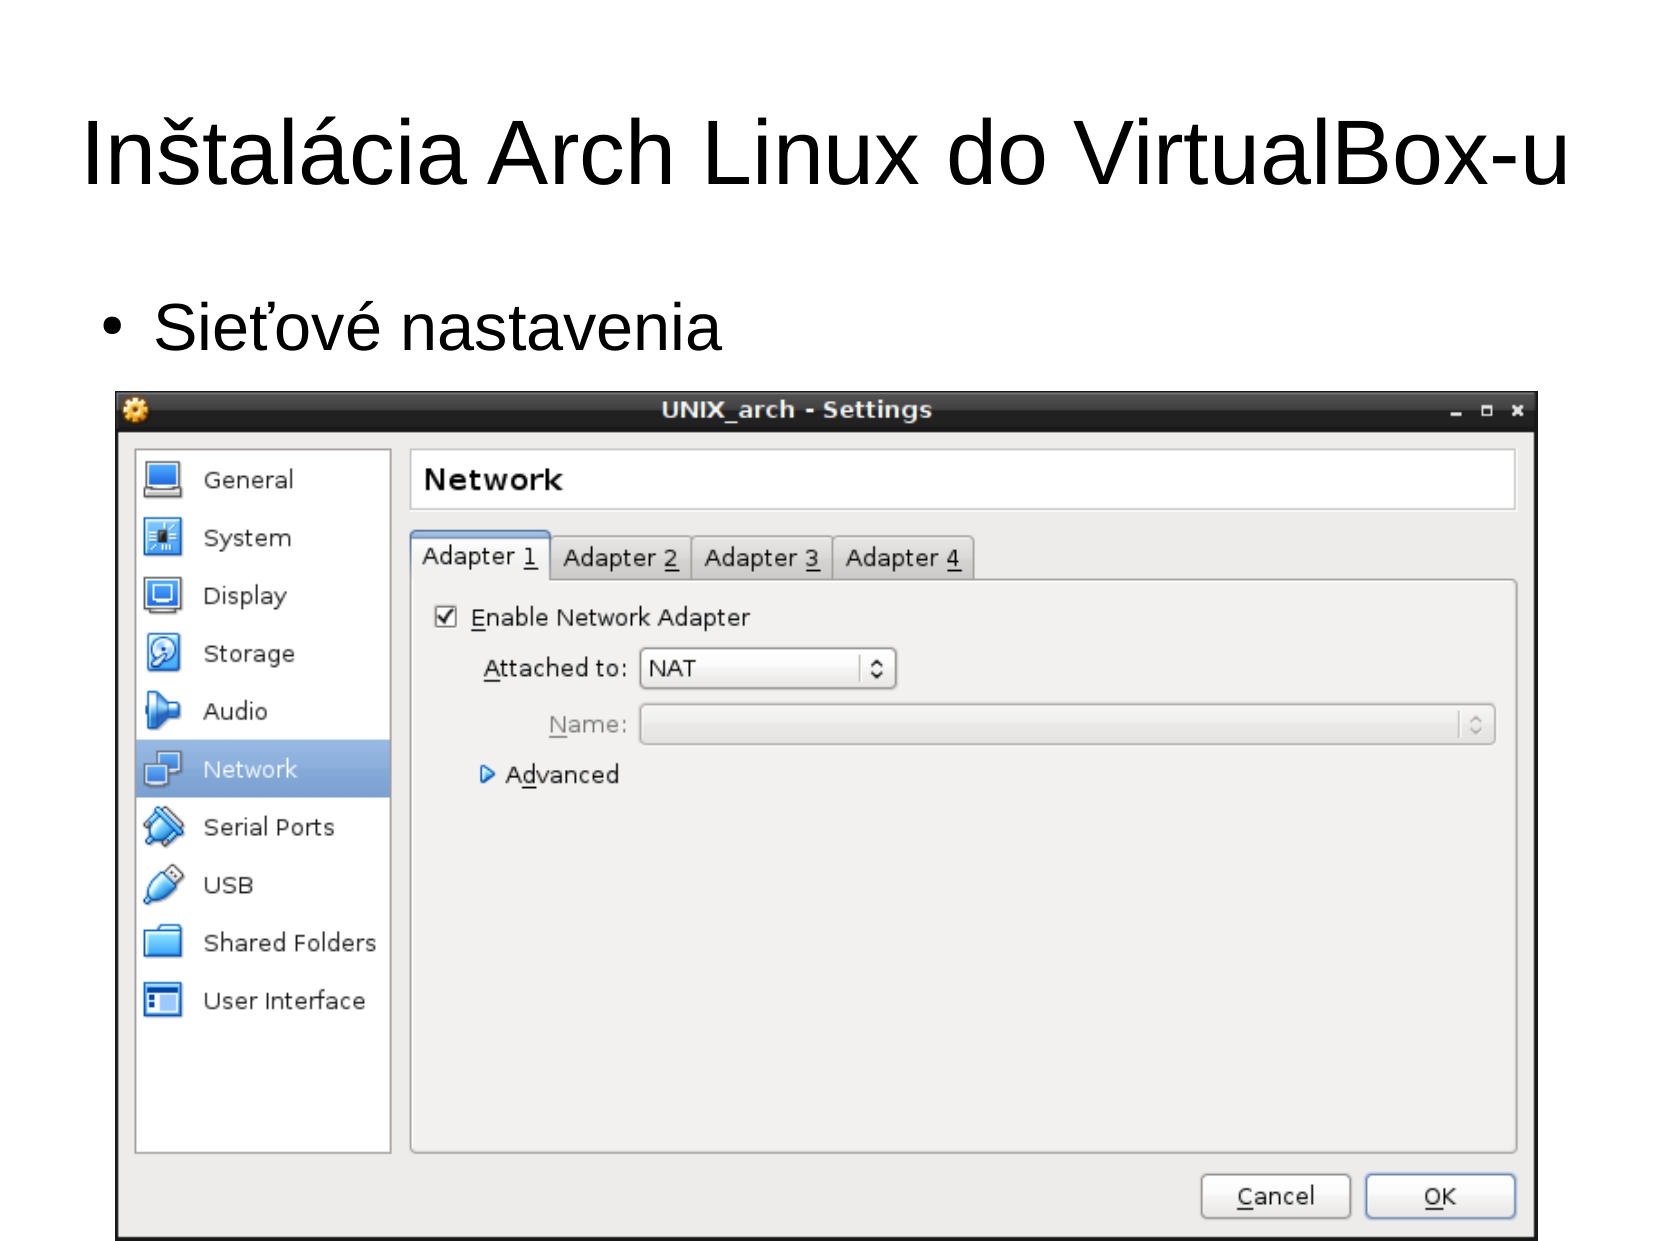

# Inštalácia Arch Linux do VirtualBox-u
Sieťové nastavenia